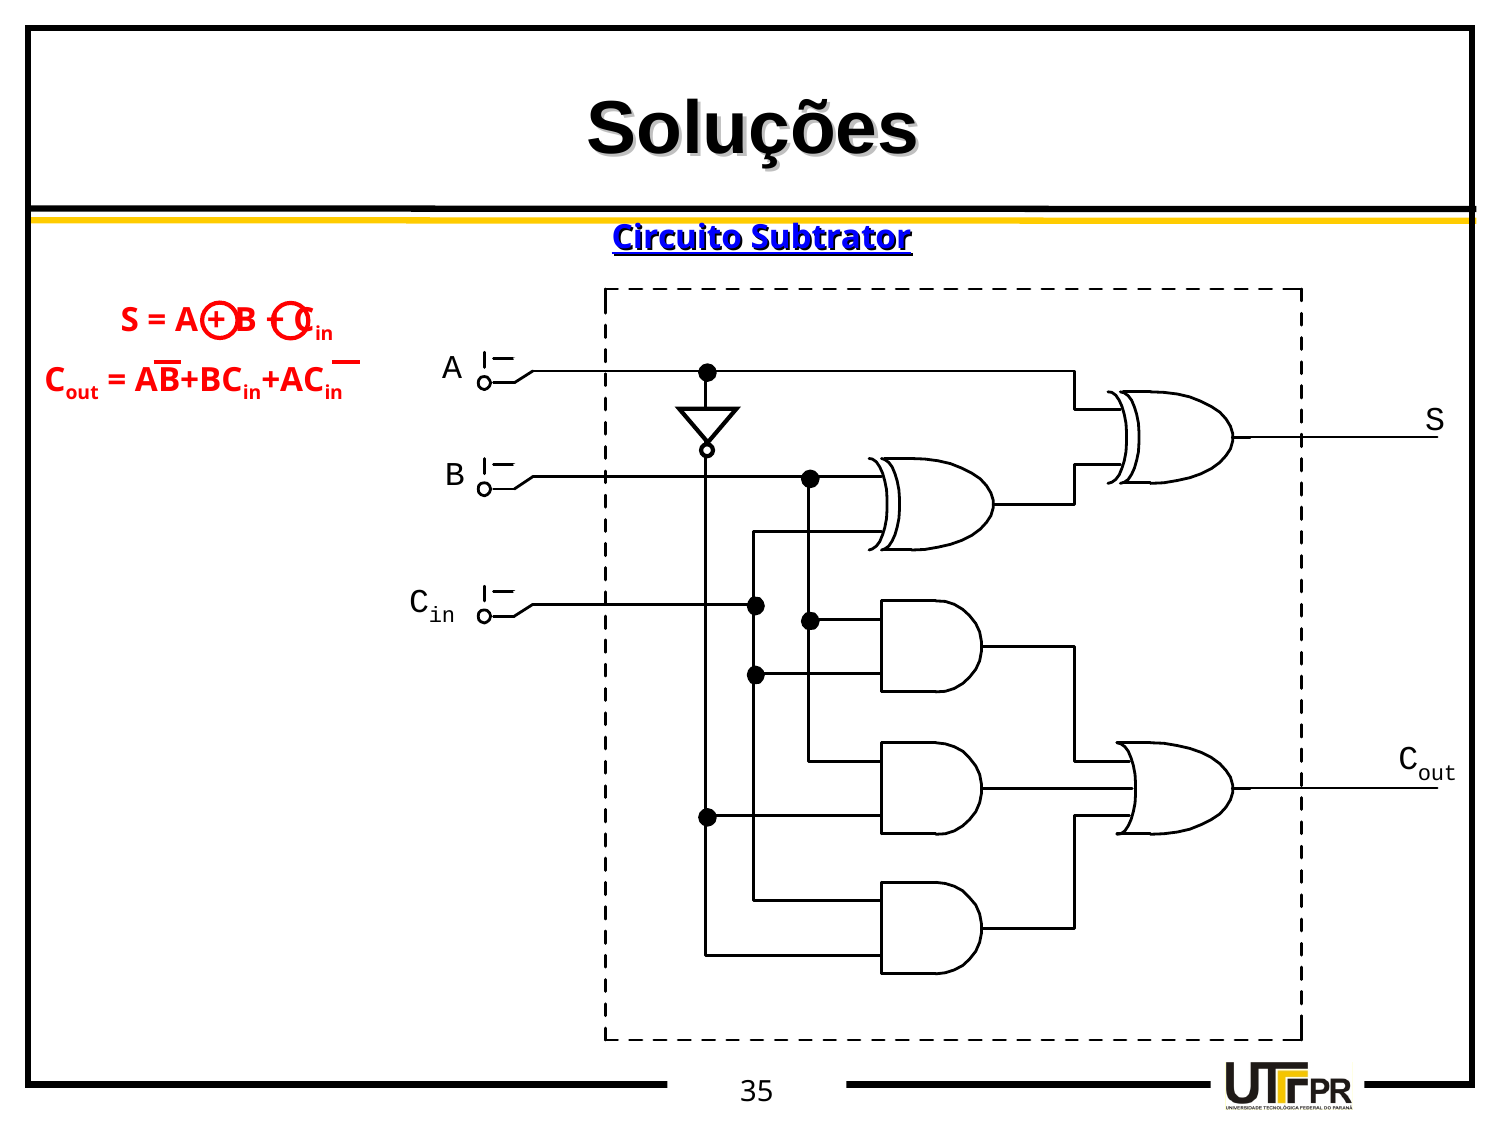

# Soluções
Circuito Subtrator
S = A + B + Cin
Cout = AB+BCin+ACin